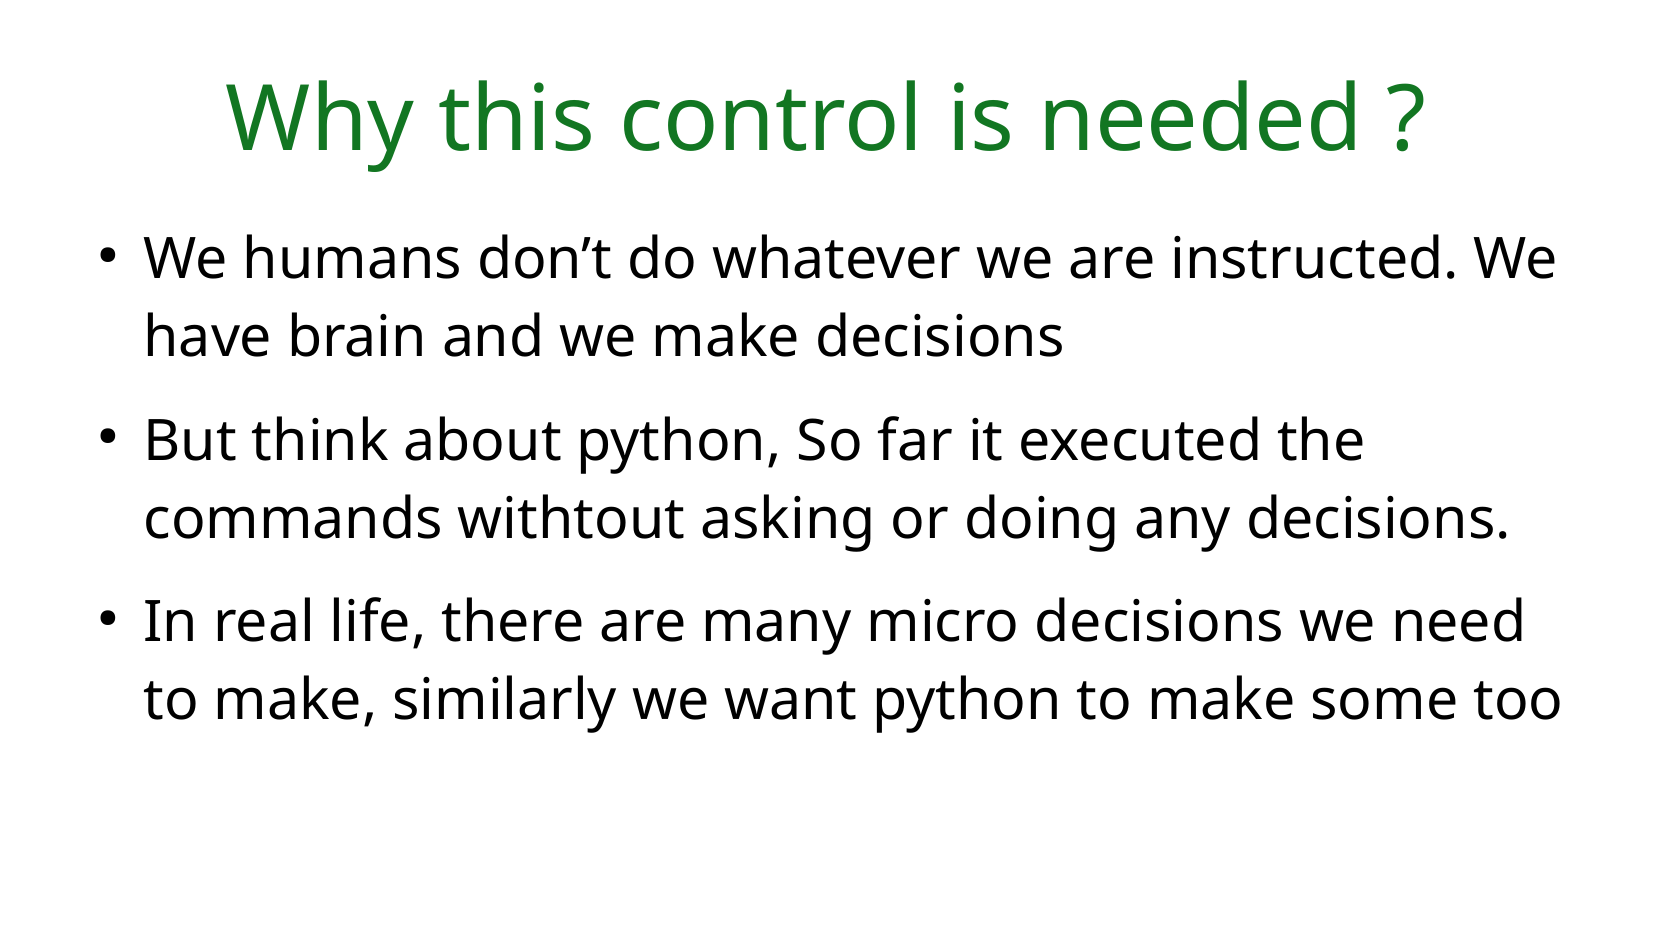

# Why this control is needed ?
We humans don’t do whatever we are instructed. We have brain and we make decisions
But think about python, So far it executed the commands withtout asking or doing any decisions.
In real life, there are many micro decisions we need to make, similarly we want python to make some too